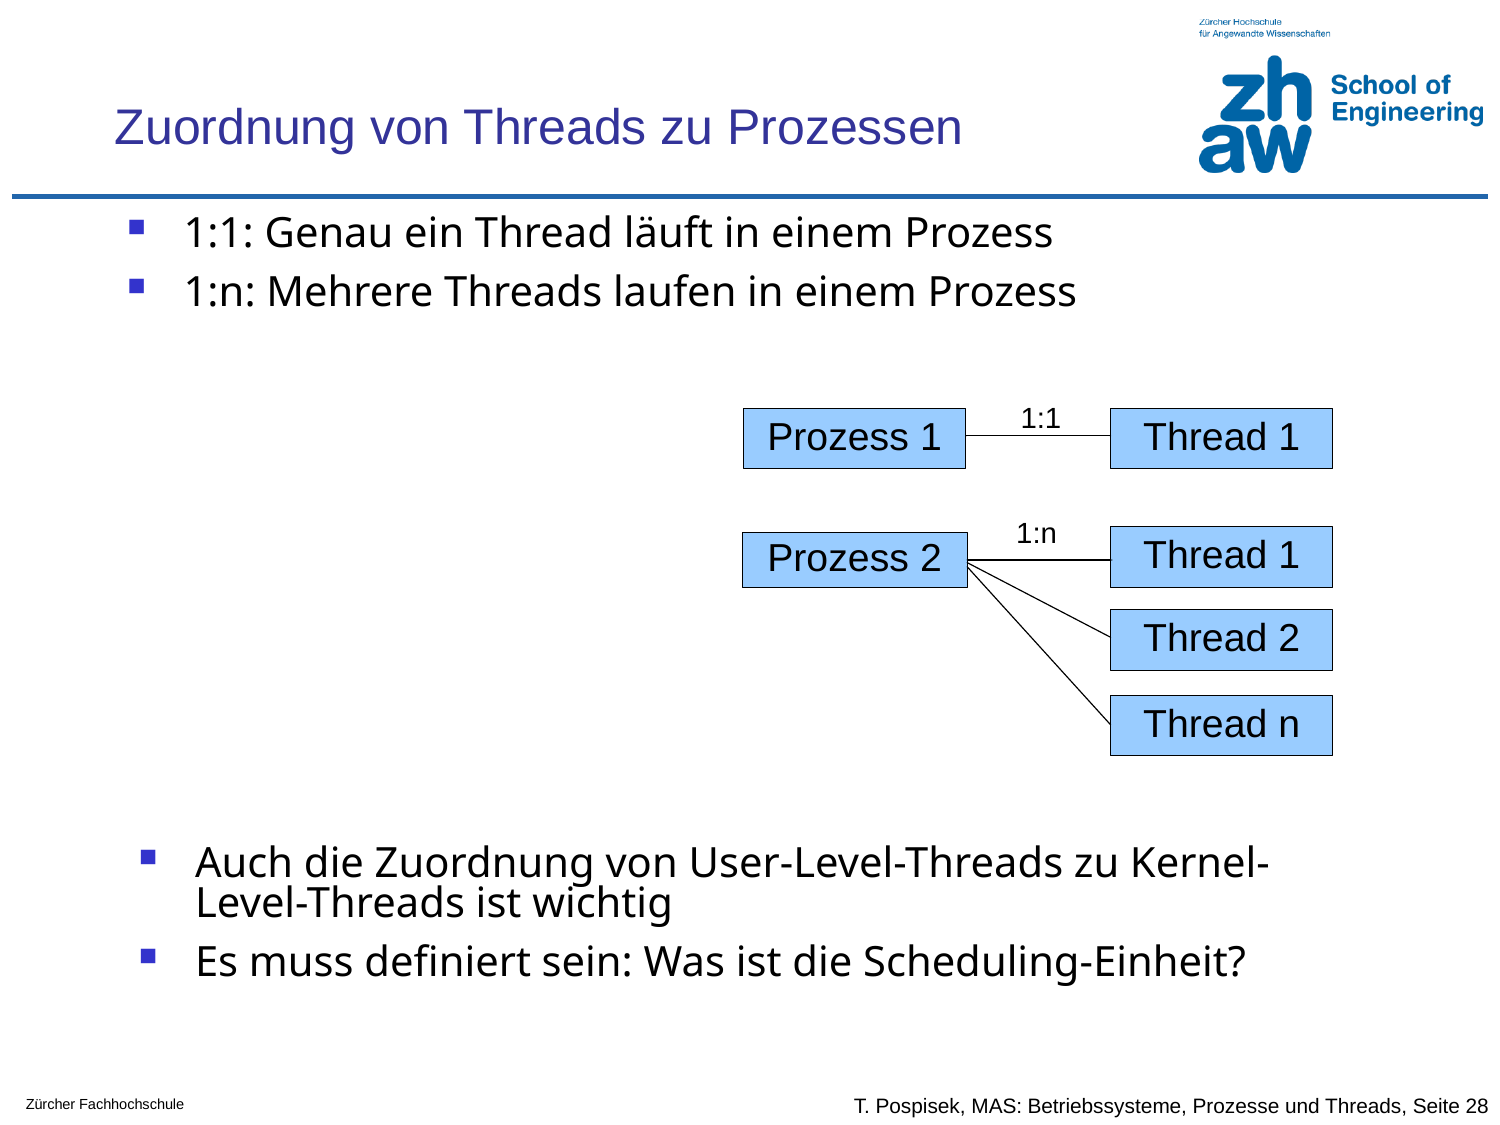

# Zuordnung von Threads zu Prozessen
1:1: Genau ein Thread läuft in einem Prozess
1:n: Mehrere Threads laufen in einem Prozess
Auch die Zuordnung von User-Level-Threads zu Kernel-Level-Threads ist wichtig
Es muss definiert sein: Was ist die Scheduling-Einheit?